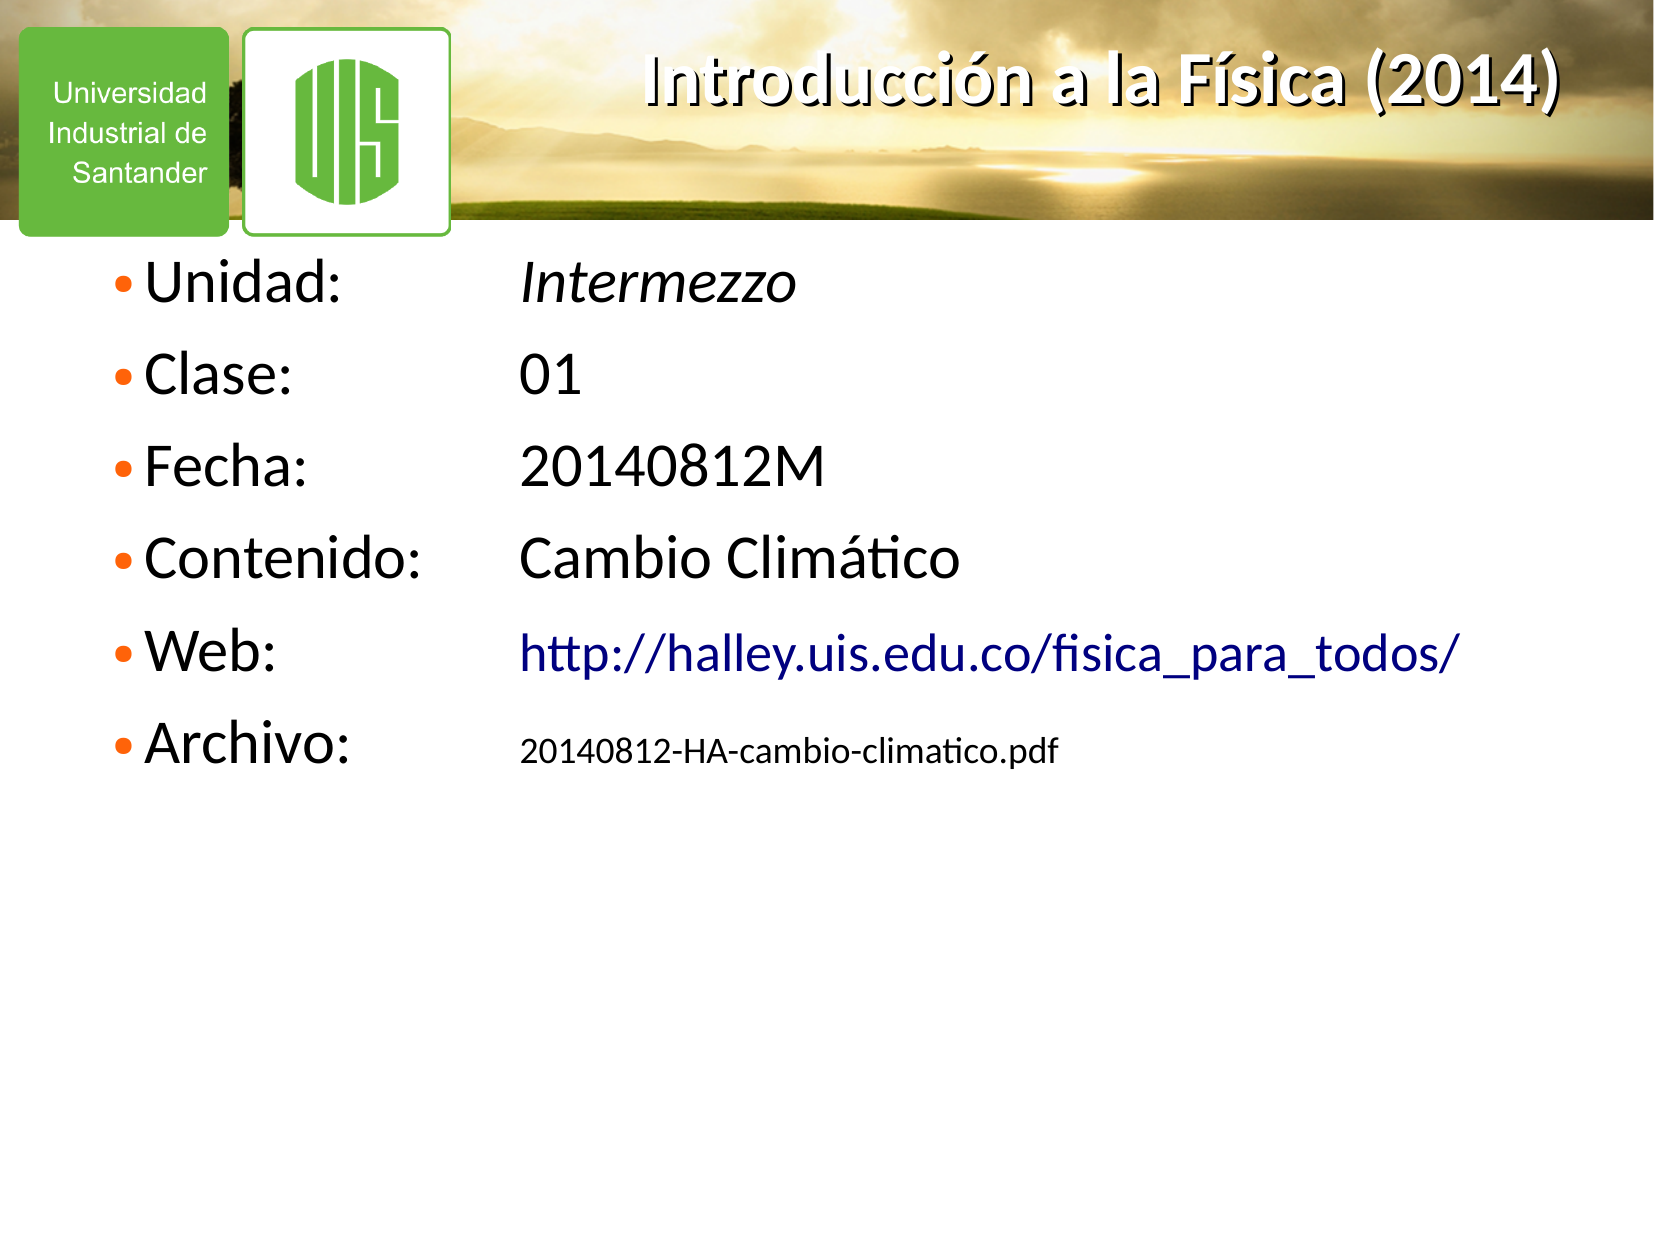

# Introducción a la Física (2014)
Unidad:			Intermezzo
Clase:				01
Fecha:			20140812M
Contenido:		Cambio Climático
Web:				http://halley.uis.edu.co/fisica_para_todos/
Archivo:			20140812-HA-cambio-climatico.pdf